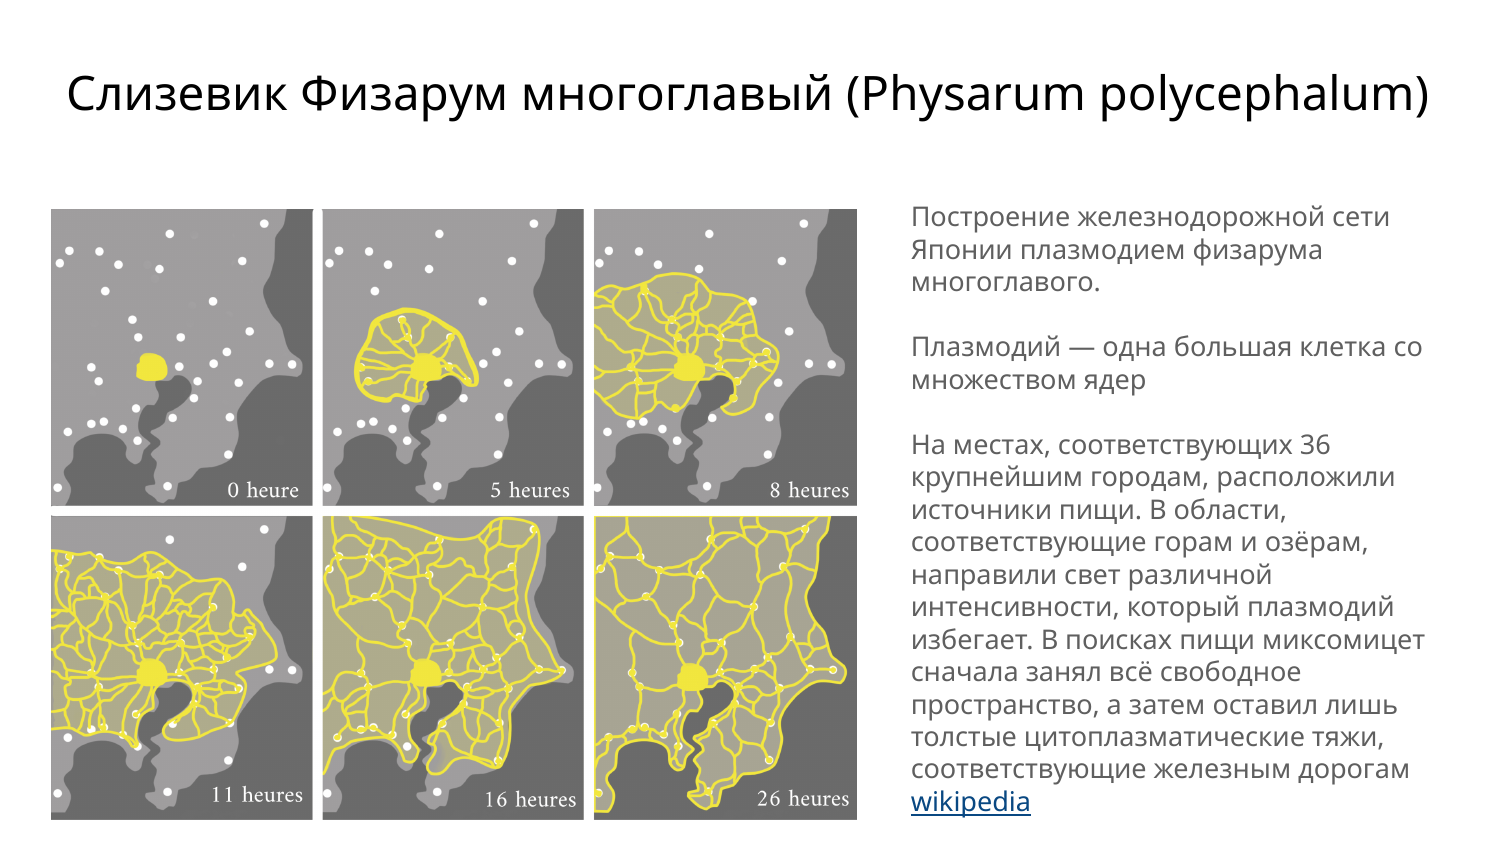

# Слизевик Физарум многоглавый (Physarum polycephalum)
Построение железнодорожной сети Японии плазмодием физарума многоглавого.
Плазмодий — одна большая клетка со множеством ядер
На местах, соответствующих 36 крупнейшим городам, расположили источники пищи. В области, соответствующие горам и озёрам, направили свет различной интенсивности, который плазмодий избегает. В поисках пищи миксомицет сначала занял всё свободное пространство, а затем оставил лишь толстые цитоплазматические тяжи, соответствующие железным дорогам
wikipedia